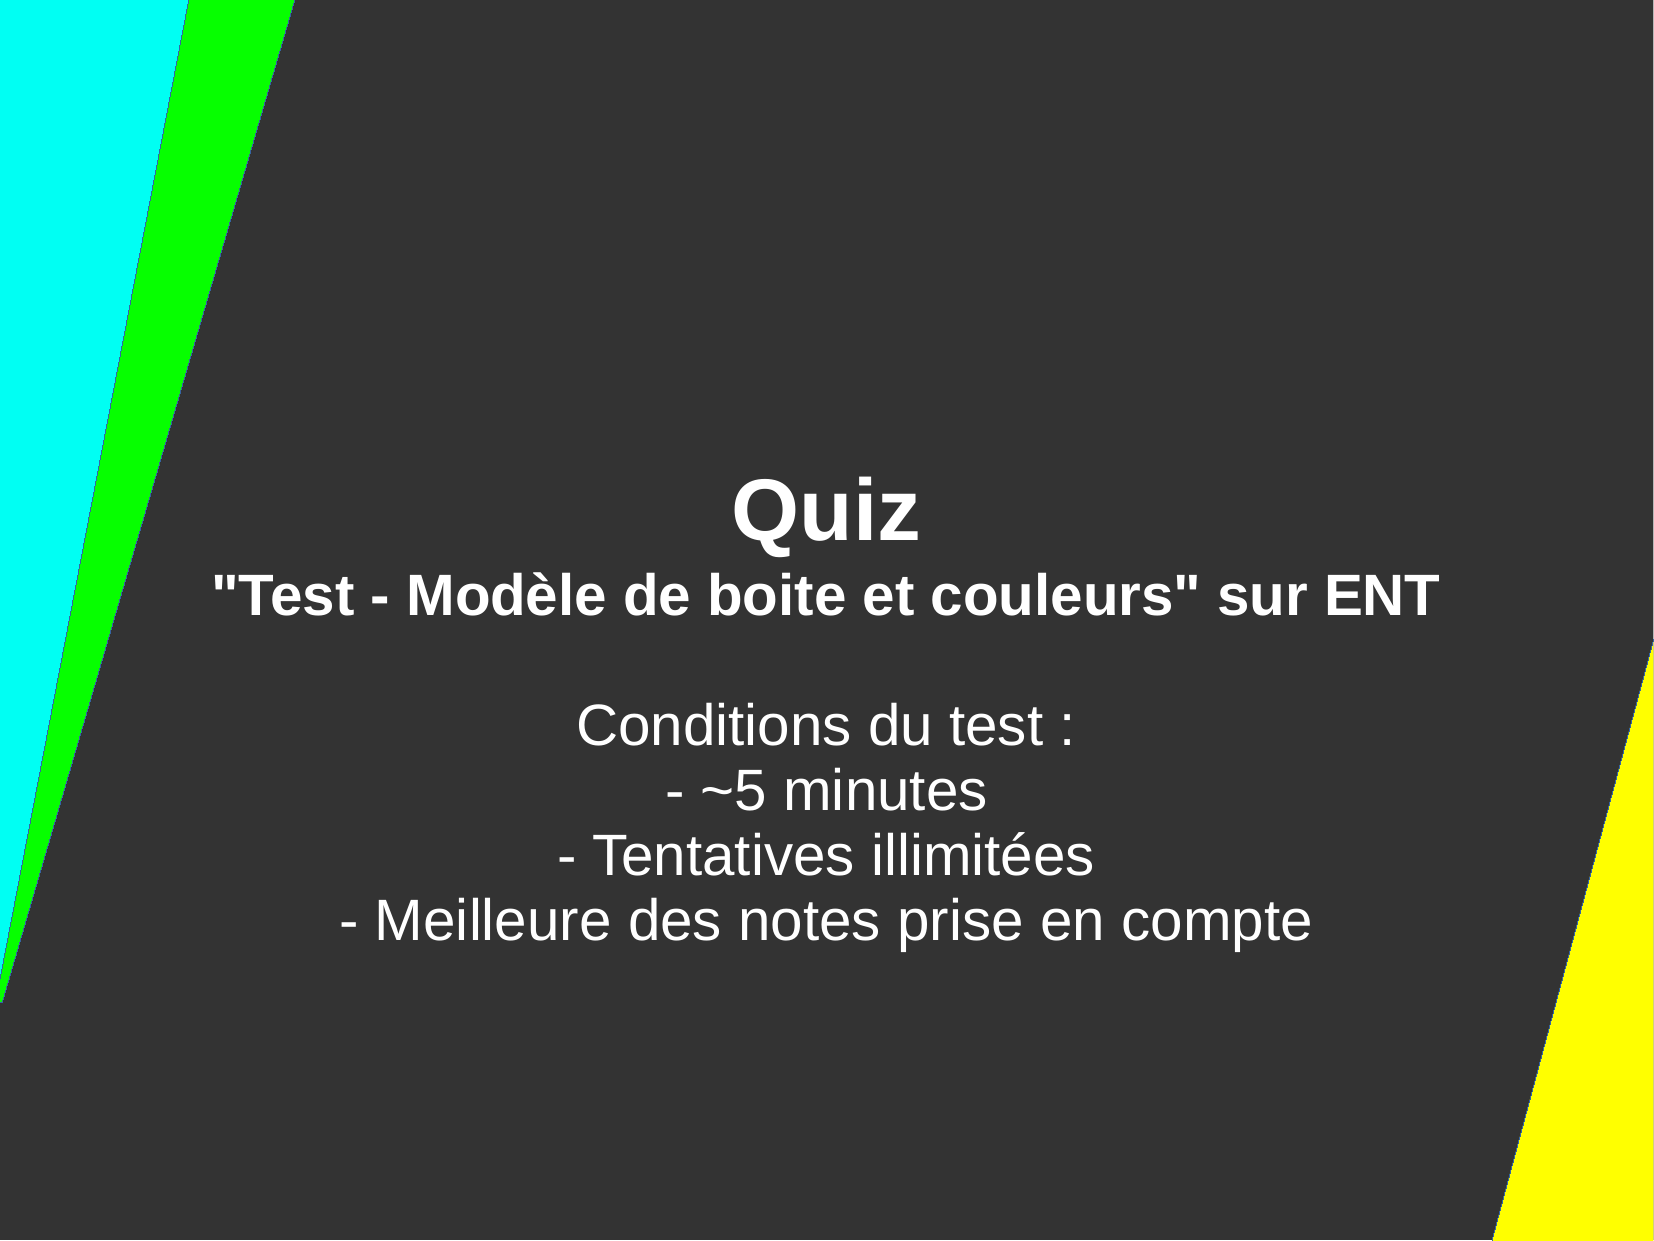

# Quiz
"Test - Modèle de boite et couleurs" sur ENT
Conditions du test :
- ~5 minutes
- Tentatives illimitées
- Meilleure des notes prise en compte